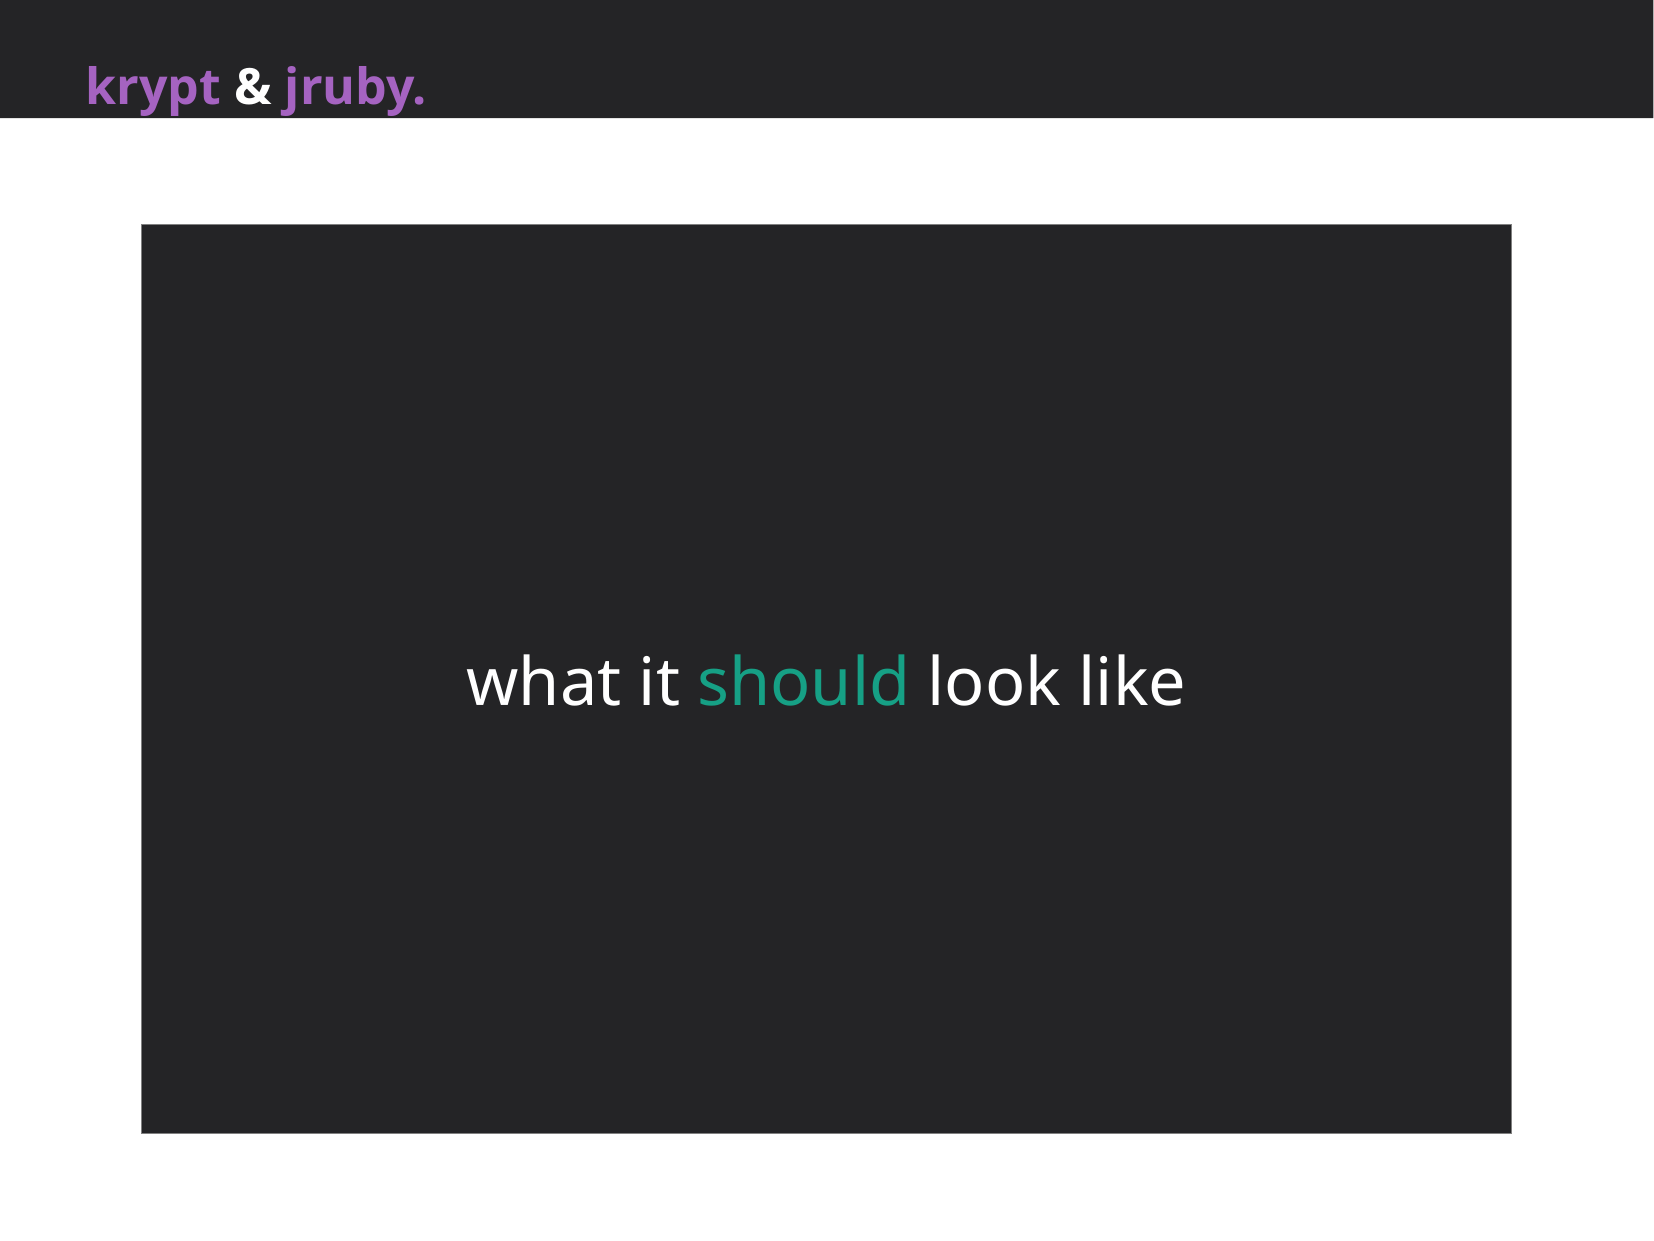

krypt & jruby.
what it should look like
krypt first of all is a framework